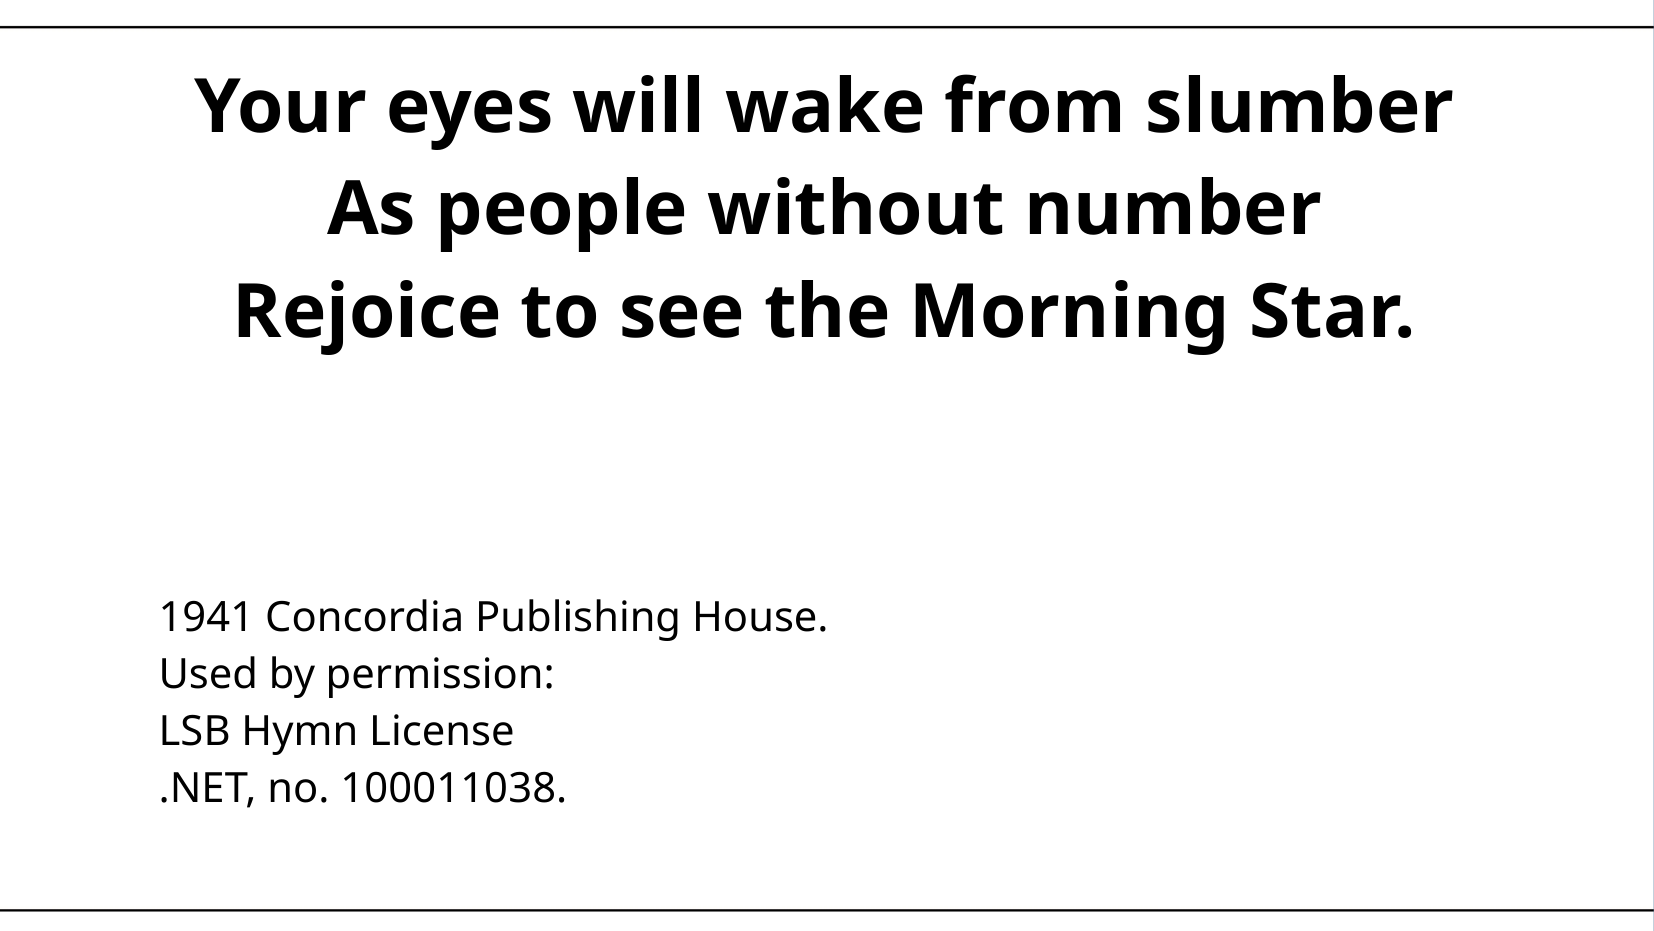

Your eyes will wake from slumber
As people without number
Rejoice to see the Morning Star.
 1941 Concordia Publishing House.
 Used by permission:
 LSB Hymn License
 .NET, no. 100011038.